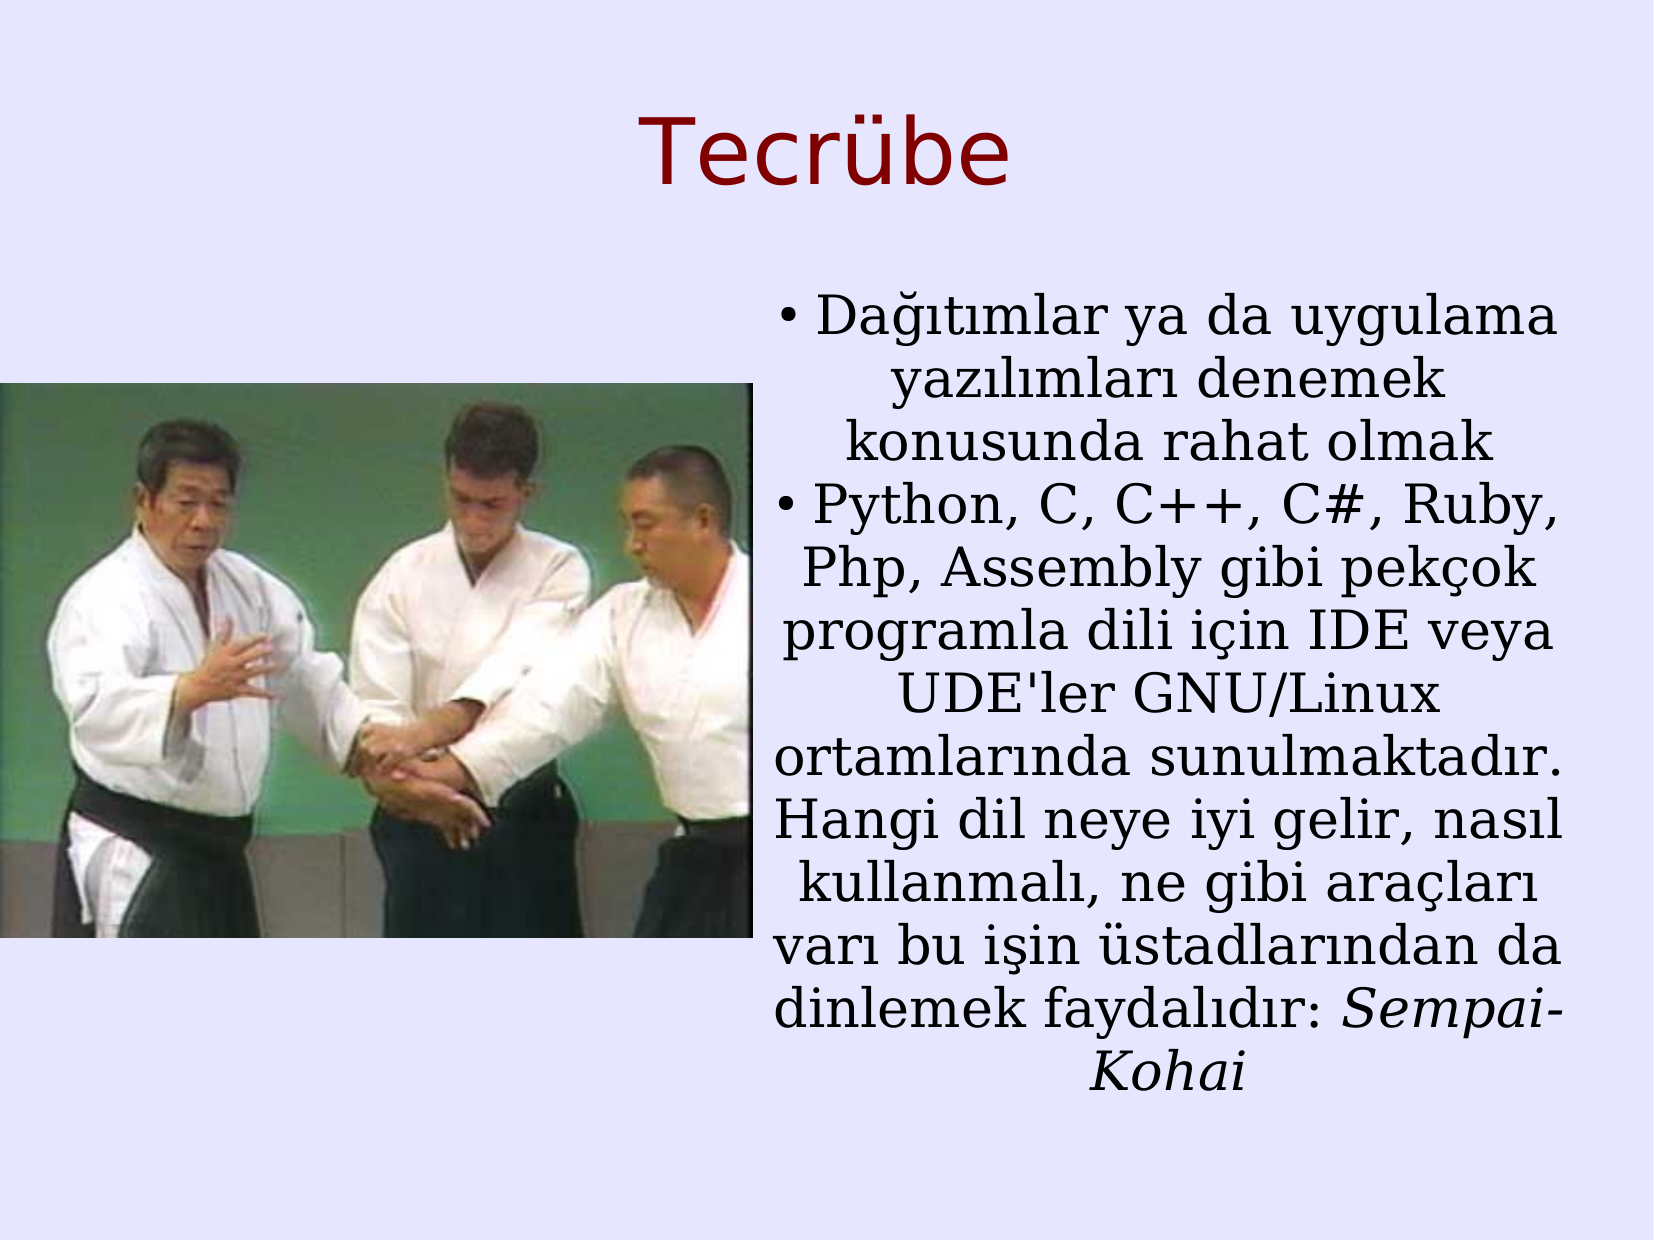

# Tecrübe
 Dağıtımlar ya da uygulama yazılımları denemek konusunda rahat olmak
 Python, C, C++, C#, Ruby, Php, Assembly gibi pekçok programla dili için IDE veya UDE'ler GNU/Linux ortamlarında sunulmaktadır. Hangi dil neye iyi gelir, nasıl kullanmalı, ne gibi araçları varı bu işin üstadlarından da dinlemek faydalıdır: Sempai-Kohai